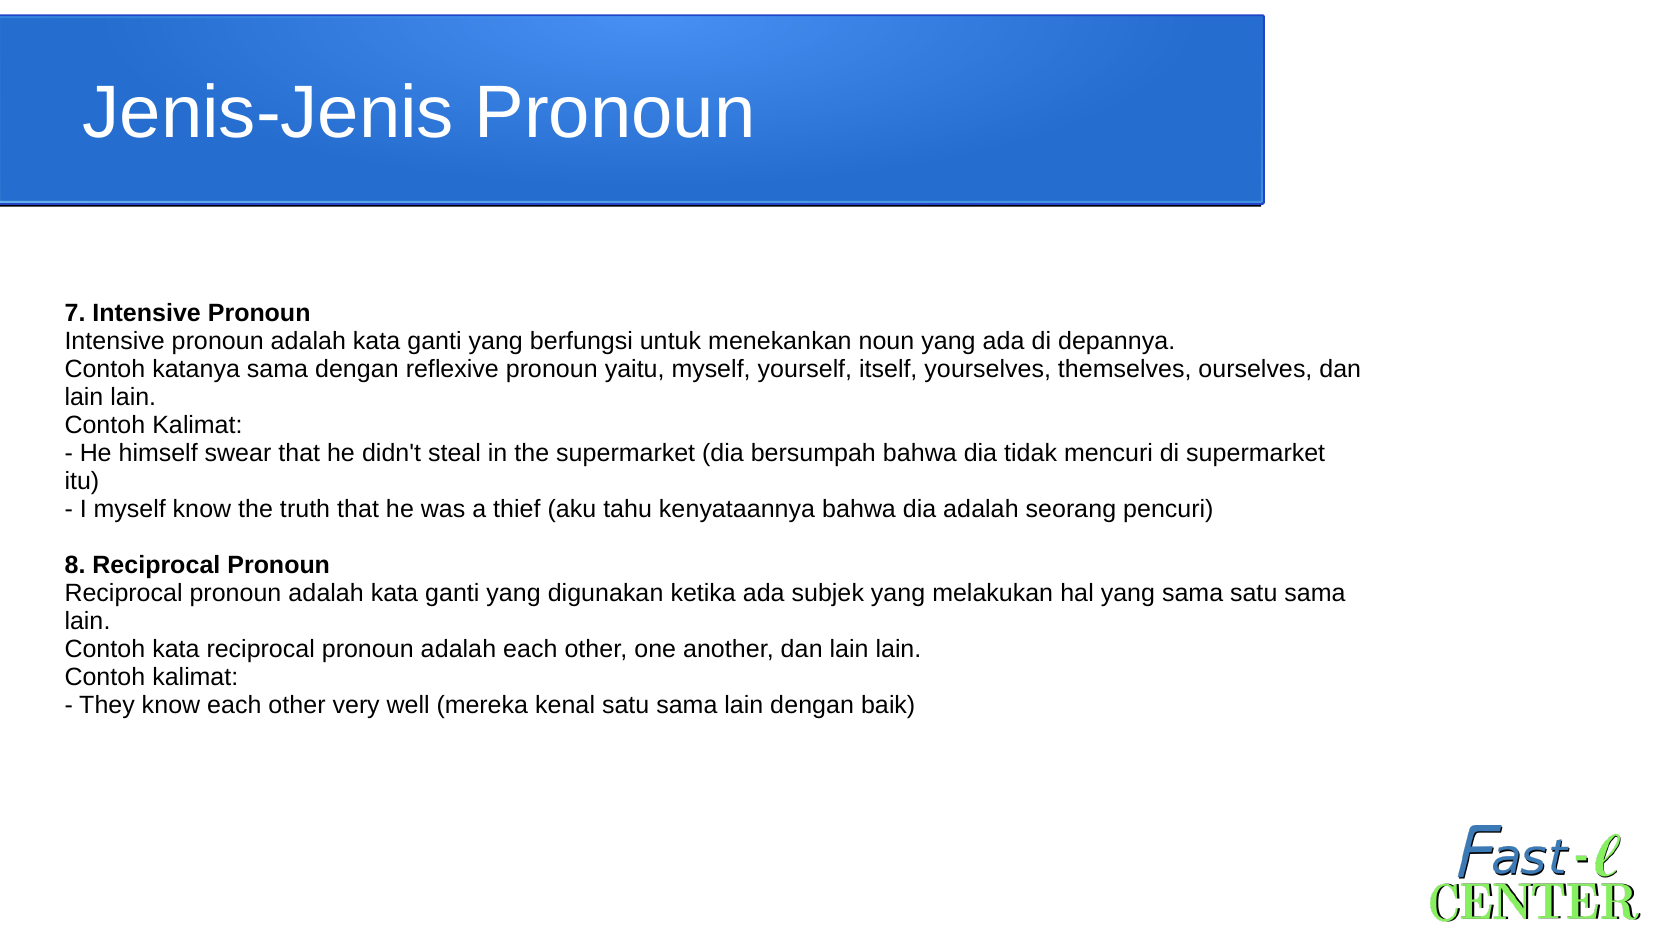

# Jenis-Jenis Pronoun
7. Intensive Pronoun
Intensive pronoun adalah kata ganti yang berfungsi untuk menekankan noun yang ada di depannya.
Contoh katanya sama dengan reflexive pronoun yaitu, myself, yourself, itself, yourselves, themselves, ourselves, dan lain lain.
Contoh Kalimat:
- He himself swear that he didn't steal in the supermarket (dia bersumpah bahwa dia tidak mencuri di supermarket itu)
- I myself know the truth that he was a thief (aku tahu kenyataannya bahwa dia adalah seorang pencuri)
8. Reciprocal Pronoun
Reciprocal pronoun adalah kata ganti yang digunakan ketika ada subjek yang melakukan hal yang sama satu sama lain.
Contoh kata reciprocal pronoun adalah each other, one another, dan lain lain.
Contoh kalimat:
- They know each other very well (mereka kenal satu sama lain dengan baik)